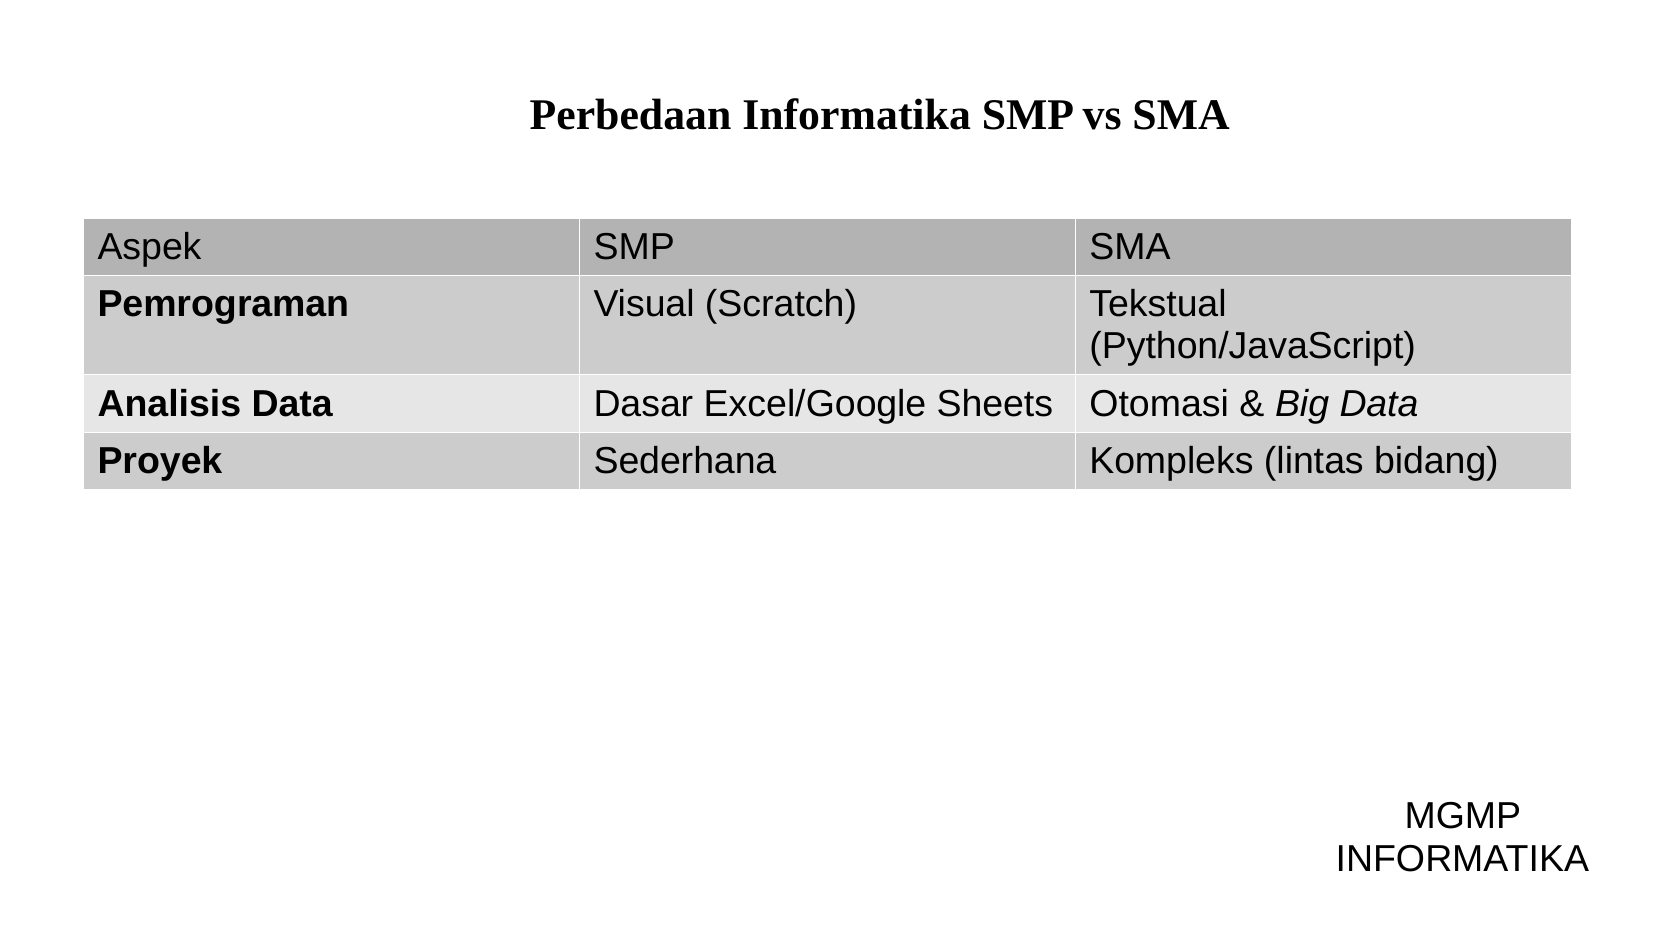

# Perbedaan Informatika SMP vs SMA
| Aspek | SMP | SMA |
| --- | --- | --- |
| Pemrograman | Visual (Scratch) | Tekstual (Python/JavaScript) |
| Analisis Data | Dasar Excel/Google Sheets | Otomasi & Big Data |
| Proyek | Sederhana | Kompleks (lintas bidang) |
MGMP INFORMATIKA